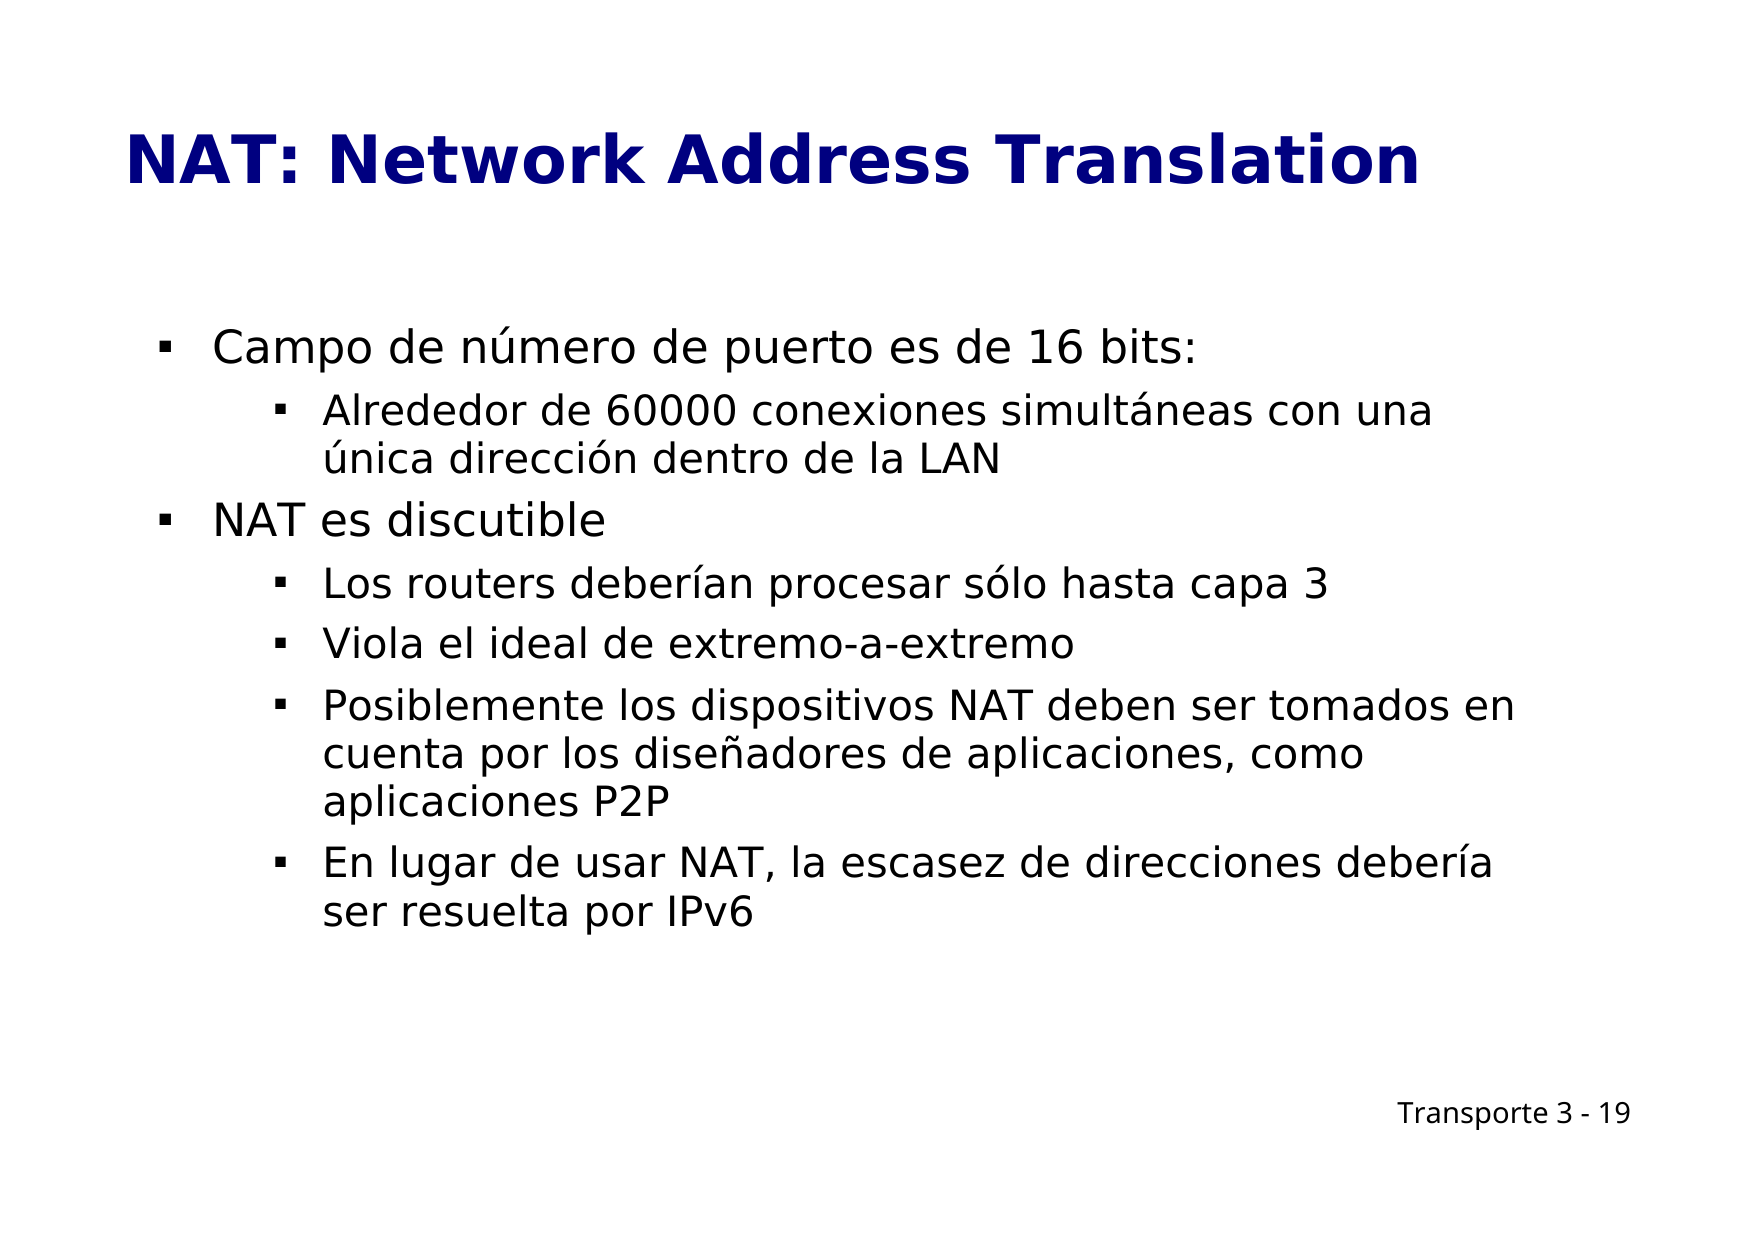

# NAT: Network Address Translation
Campo de número de puerto es de 16 bits:
Alrededor de 60000 conexiones simultáneas con una única dirección dentro de la LAN
NAT es discutible
Los routers deberían procesar sólo hasta capa 3
Viola el ideal de extremo-a-extremo
Posiblemente los dispositivos NAT deben ser tomados en cuenta por los diseñadores de aplicaciones, como aplicaciones P2P
En lugar de usar NAT, la escasez de direcciones debería ser resuelta por IPv6